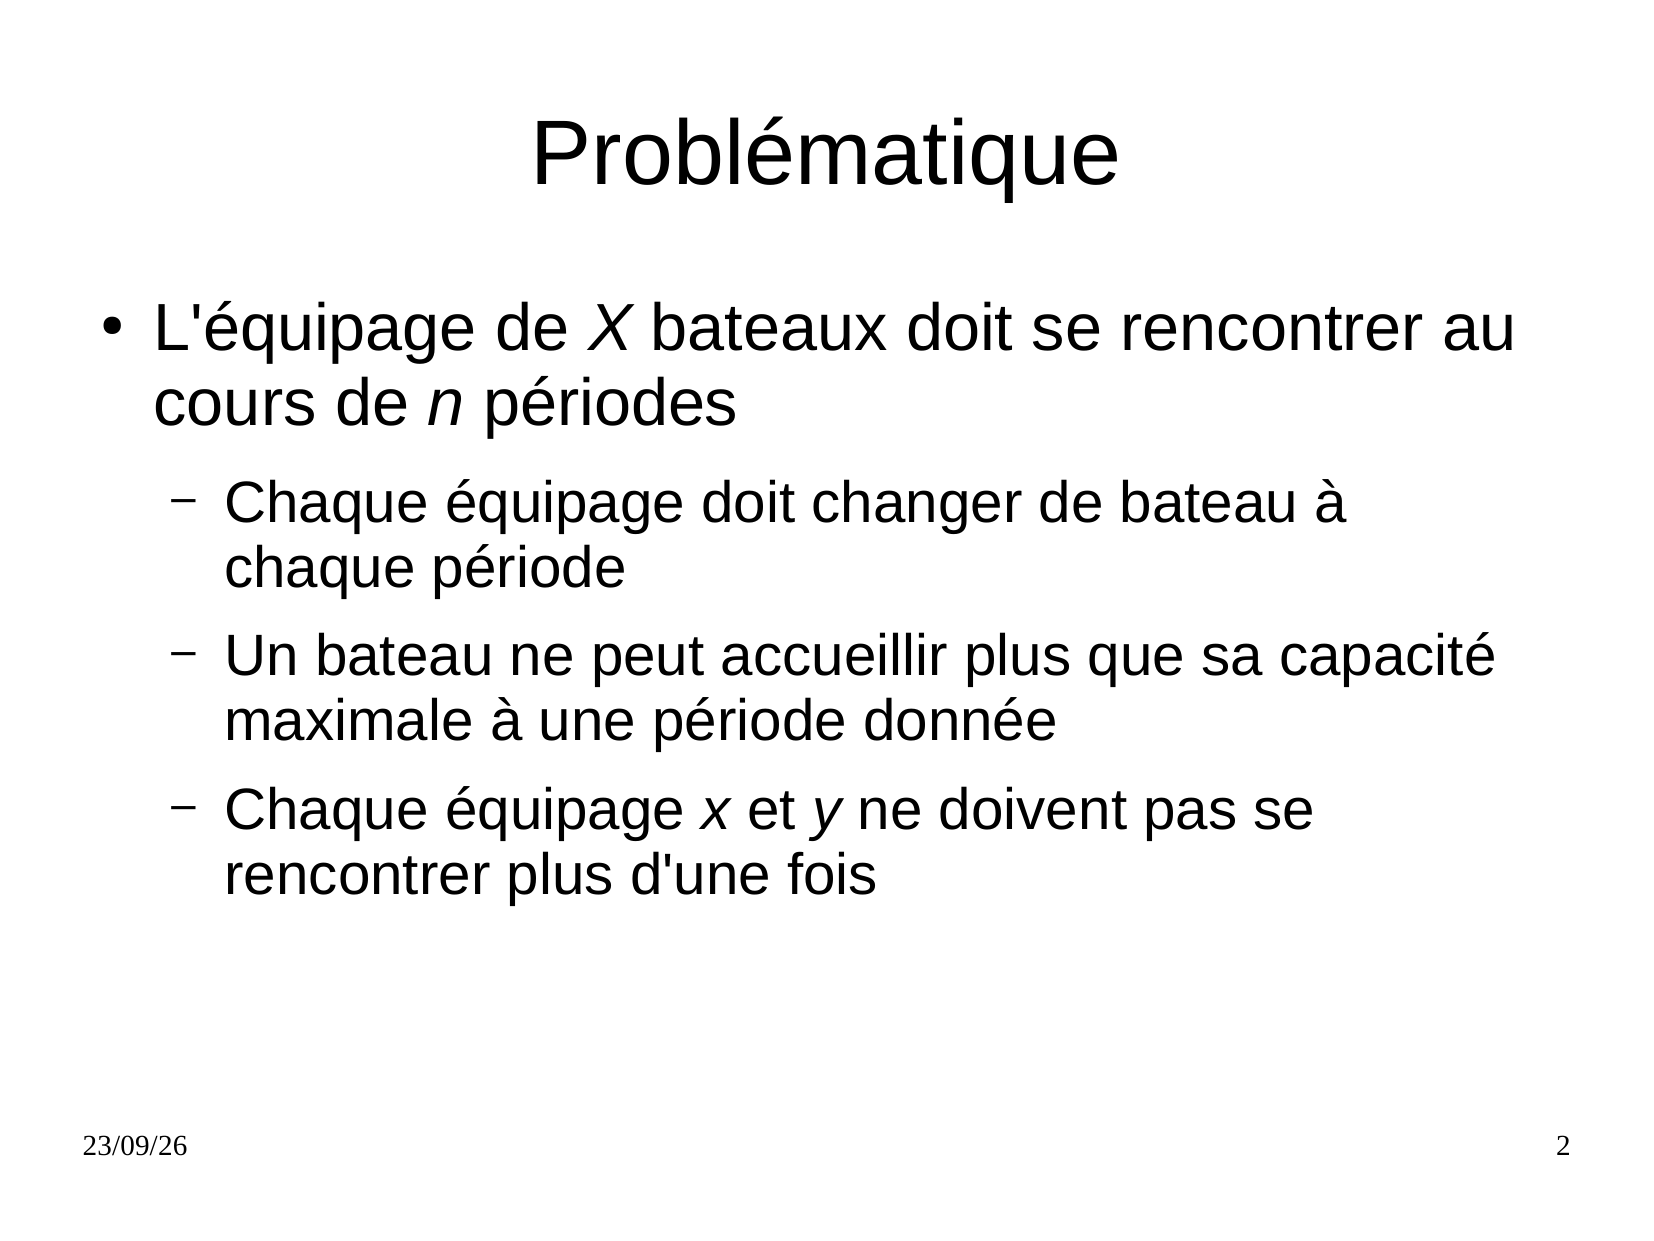

# Problématique
L'équipage de X bateaux doit se rencontrer au cours de n périodes
Chaque équipage doit changer de bateau à chaque période
Un bateau ne peut accueillir plus que sa capacité maximale à une période donnée
Chaque équipage x et y ne doivent pas se rencontrer plus d'une fois
2